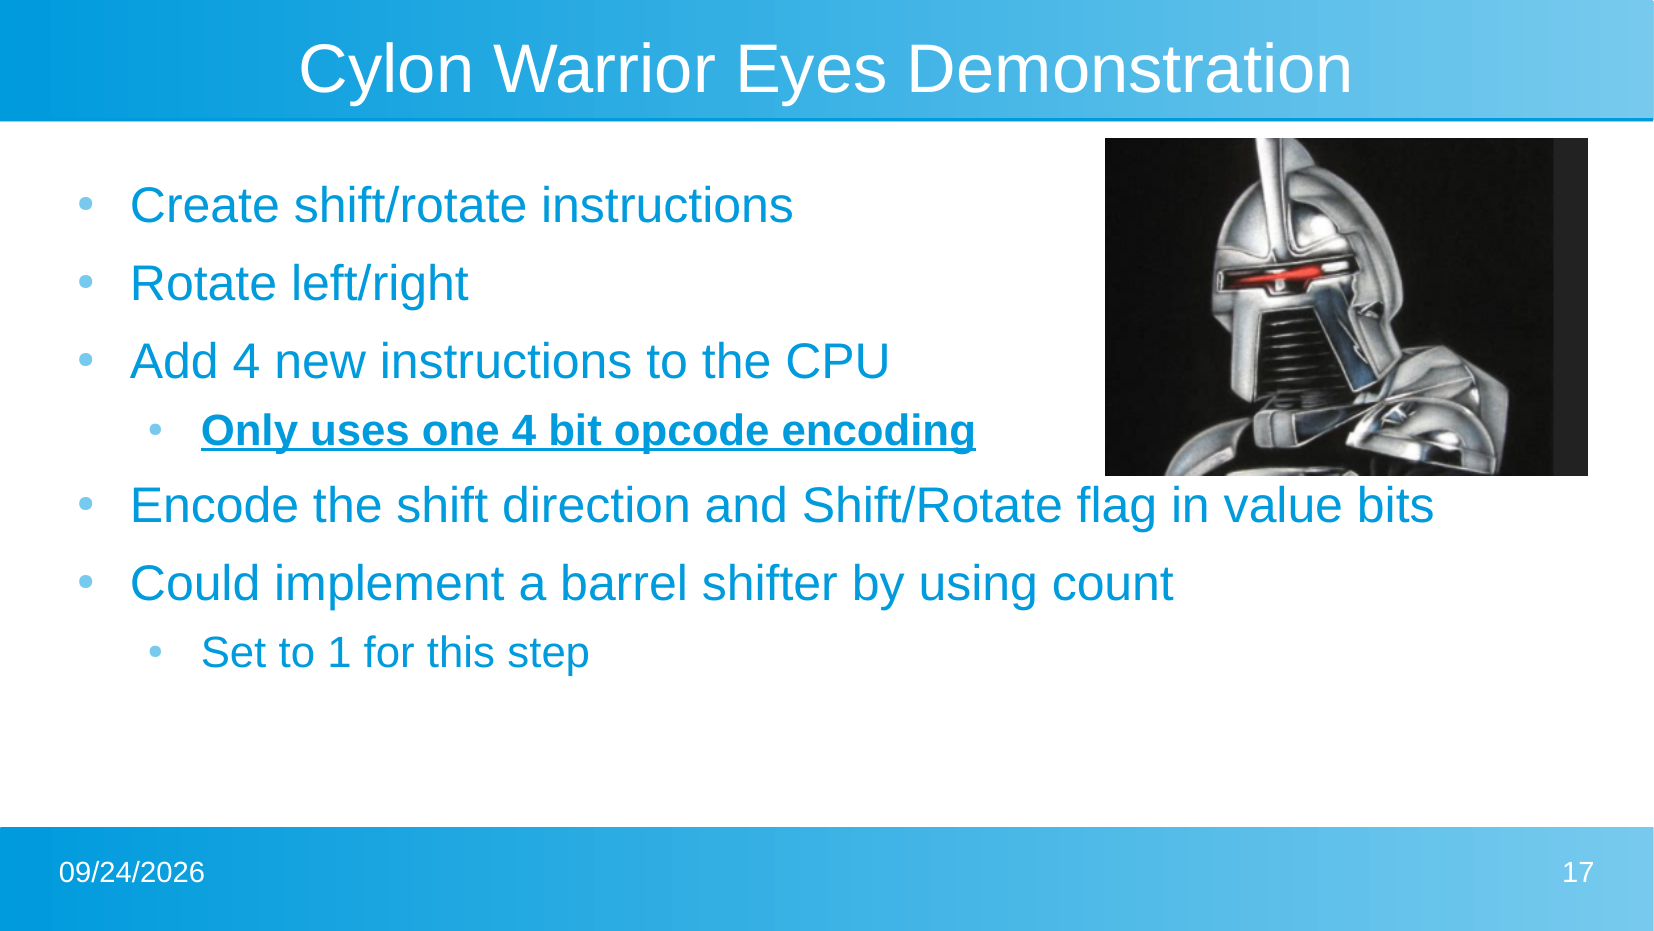

# Cylon Warrior Eyes Demonstration
Create shift/rotate instructions
Rotate left/right
Add 4 new instructions to the CPU
Only uses one 4 bit opcode encoding
Encode the shift direction and Shift/Rotate flag in value bits
Could implement a barrel shifter by using count
Set to 1 for this step
17